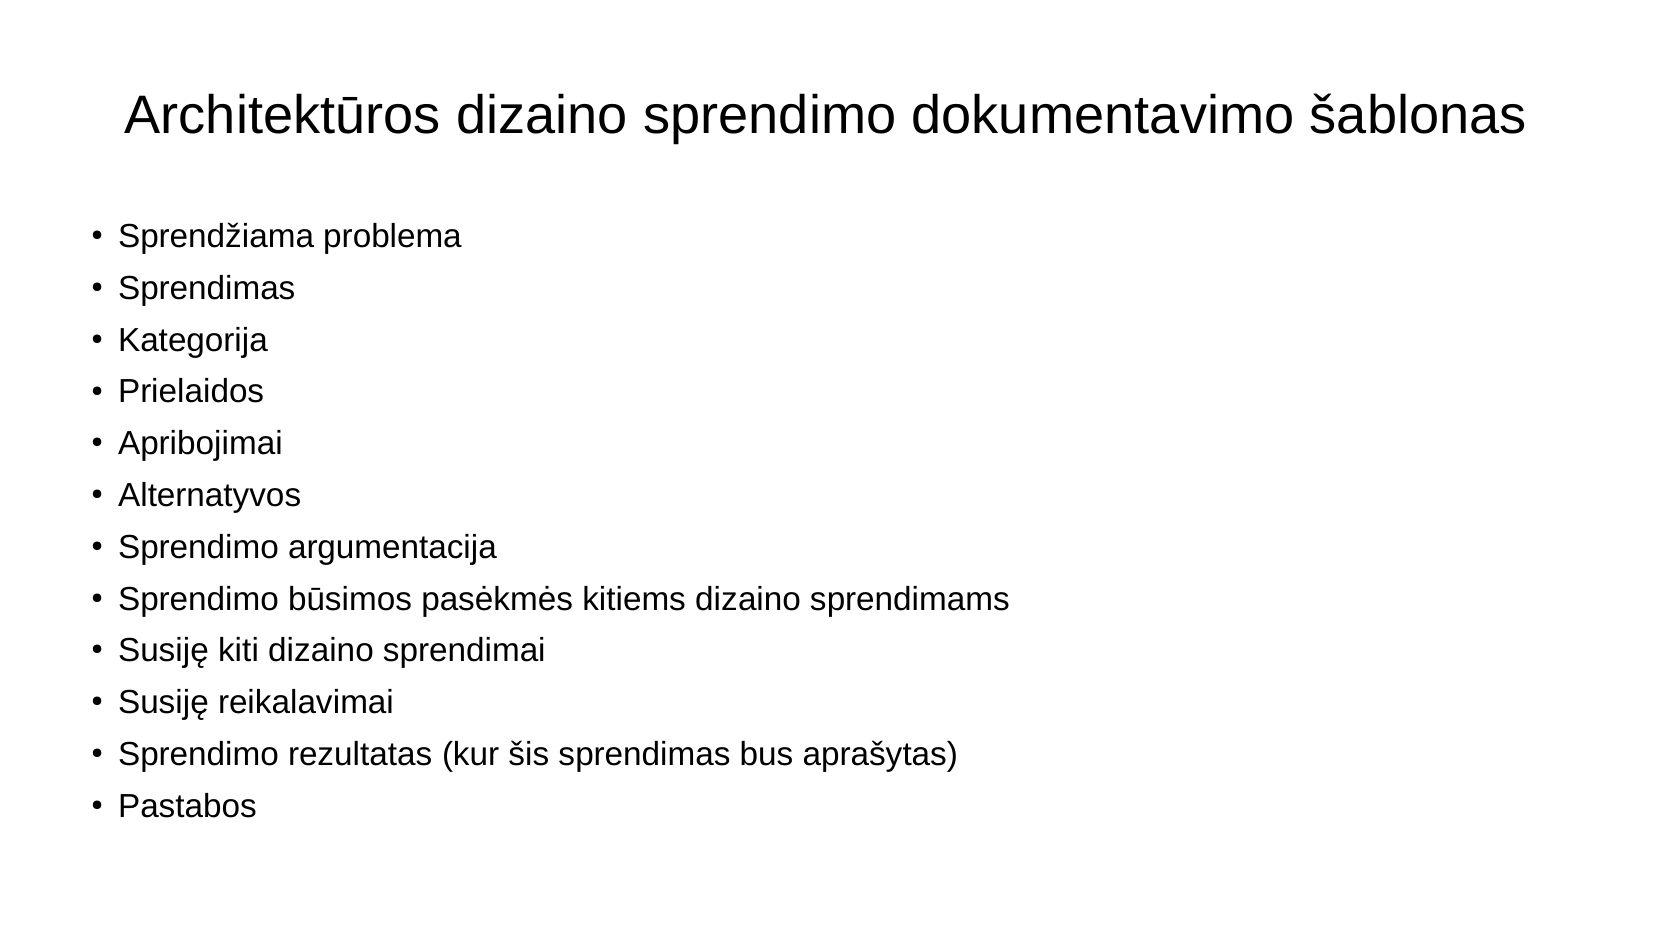

# Architektūros dizaino sprendimo dokumentavimo šablonas
Sprendžiama problema
Sprendimas
Kategorija
Prielaidos
Apribojimai
Alternatyvos
Sprendimo argumentacija
Sprendimo būsimos pasėkmės kitiems dizaino sprendimams
Susiję kiti dizaino sprendimai
Susiję reikalavimai
Sprendimo rezultatas (kur šis sprendimas bus aprašytas)
Pastabos